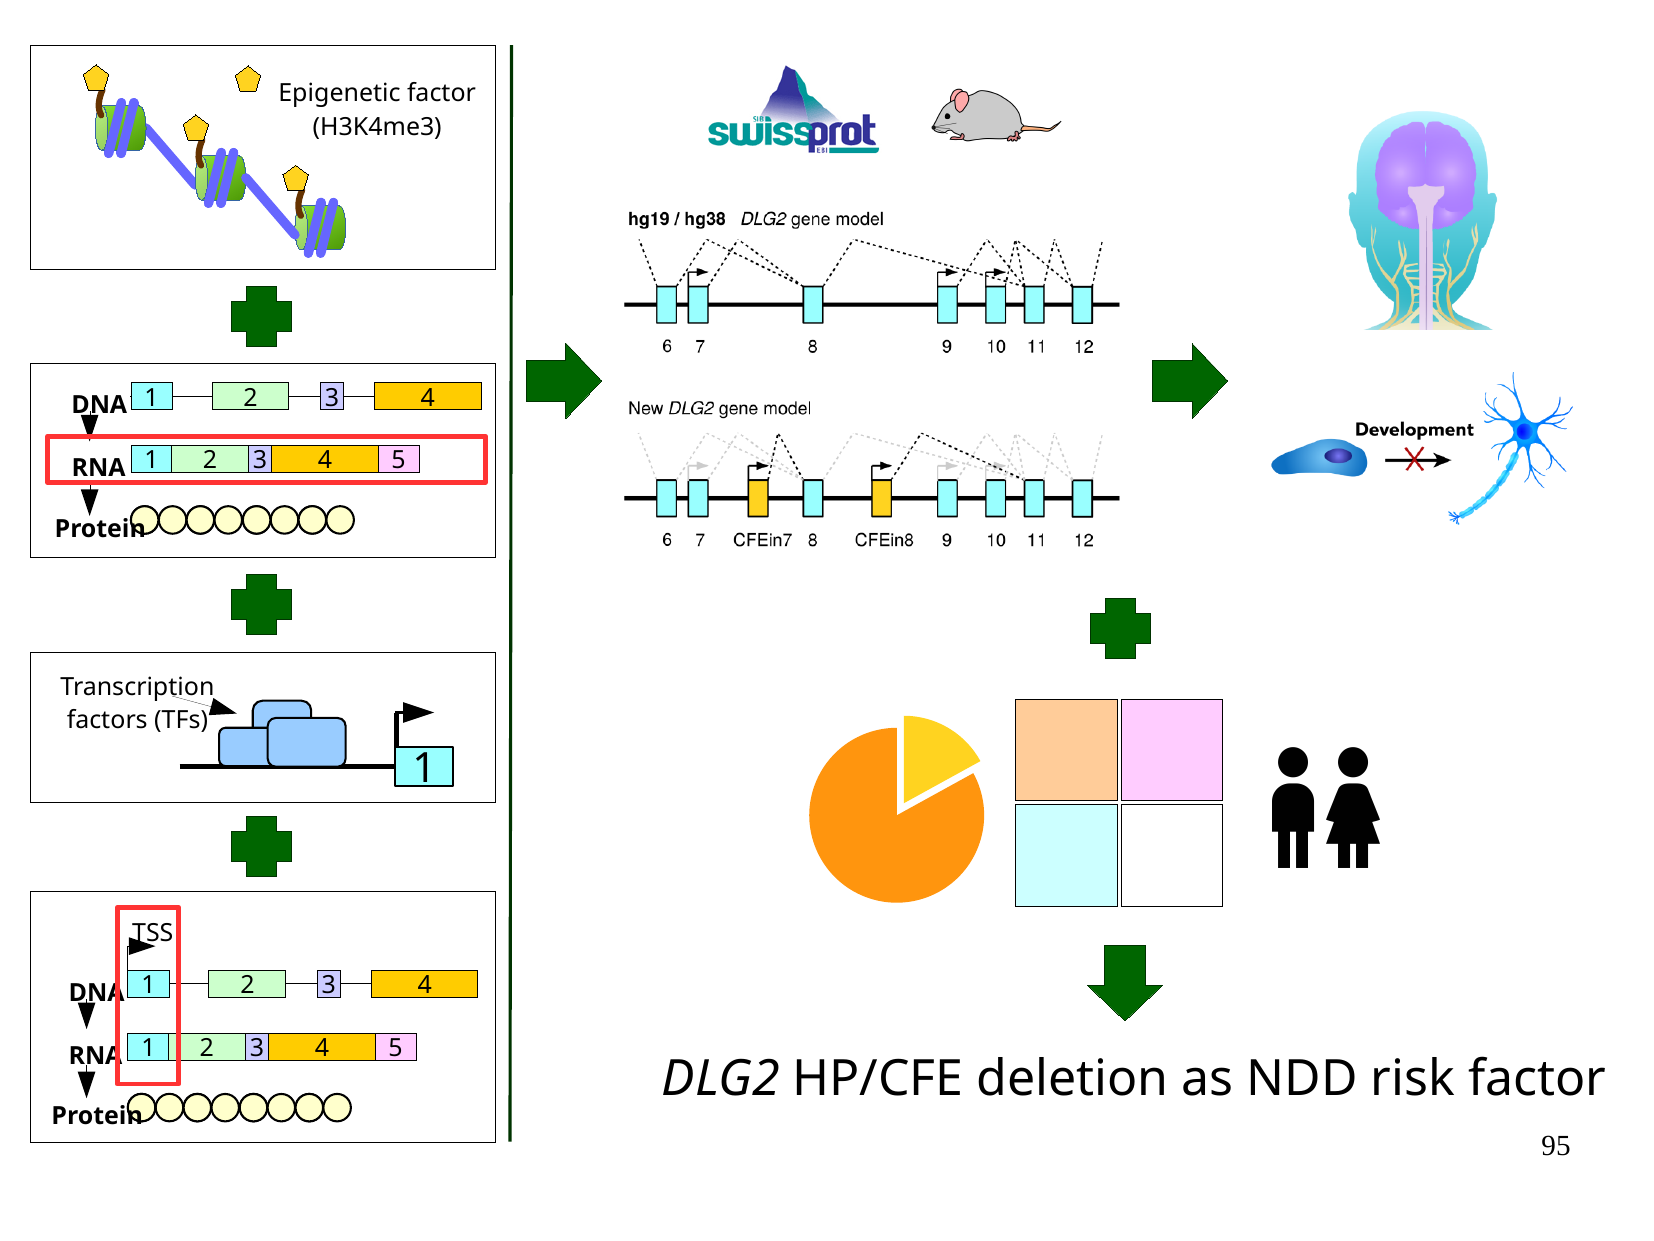

Epigenetic factor
(H3K4me3)
DNA
1
2
3
4
RNA
1
2
3
4
5
Protein
Transcription
factors (TFs)
### Chart
| Category | A |
|---|---|
| NDD | 0.83 |
| Other | 0.17 |
1
TSS
DNA
1
2
3
4
RNA
1
2
3
4
5
DLG2 HP/CFE deletion as NDD risk factor
Protein
95